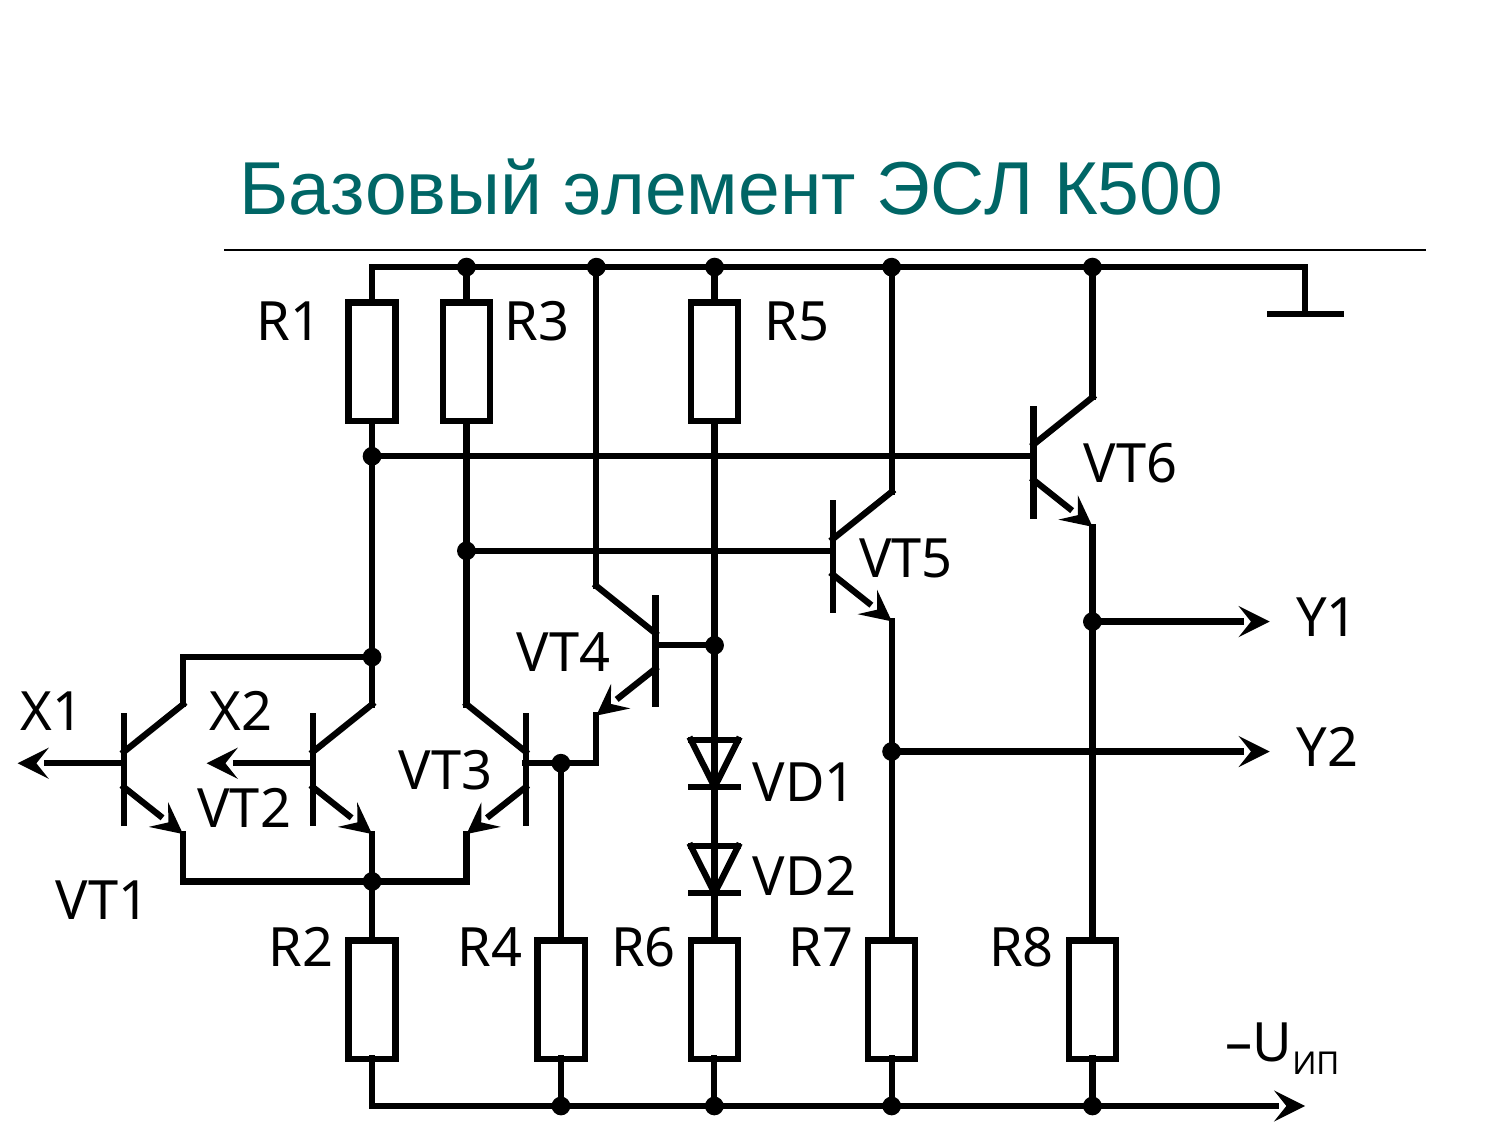

# Базовый элемент ЭСЛ К500
R1
R3
R5
VT6
VT5
Y1
VT4
X1
X2
Y2
VT3
VD1
VT2
VD2
VT1
R2
R4
R6
R7
R8
–UИП